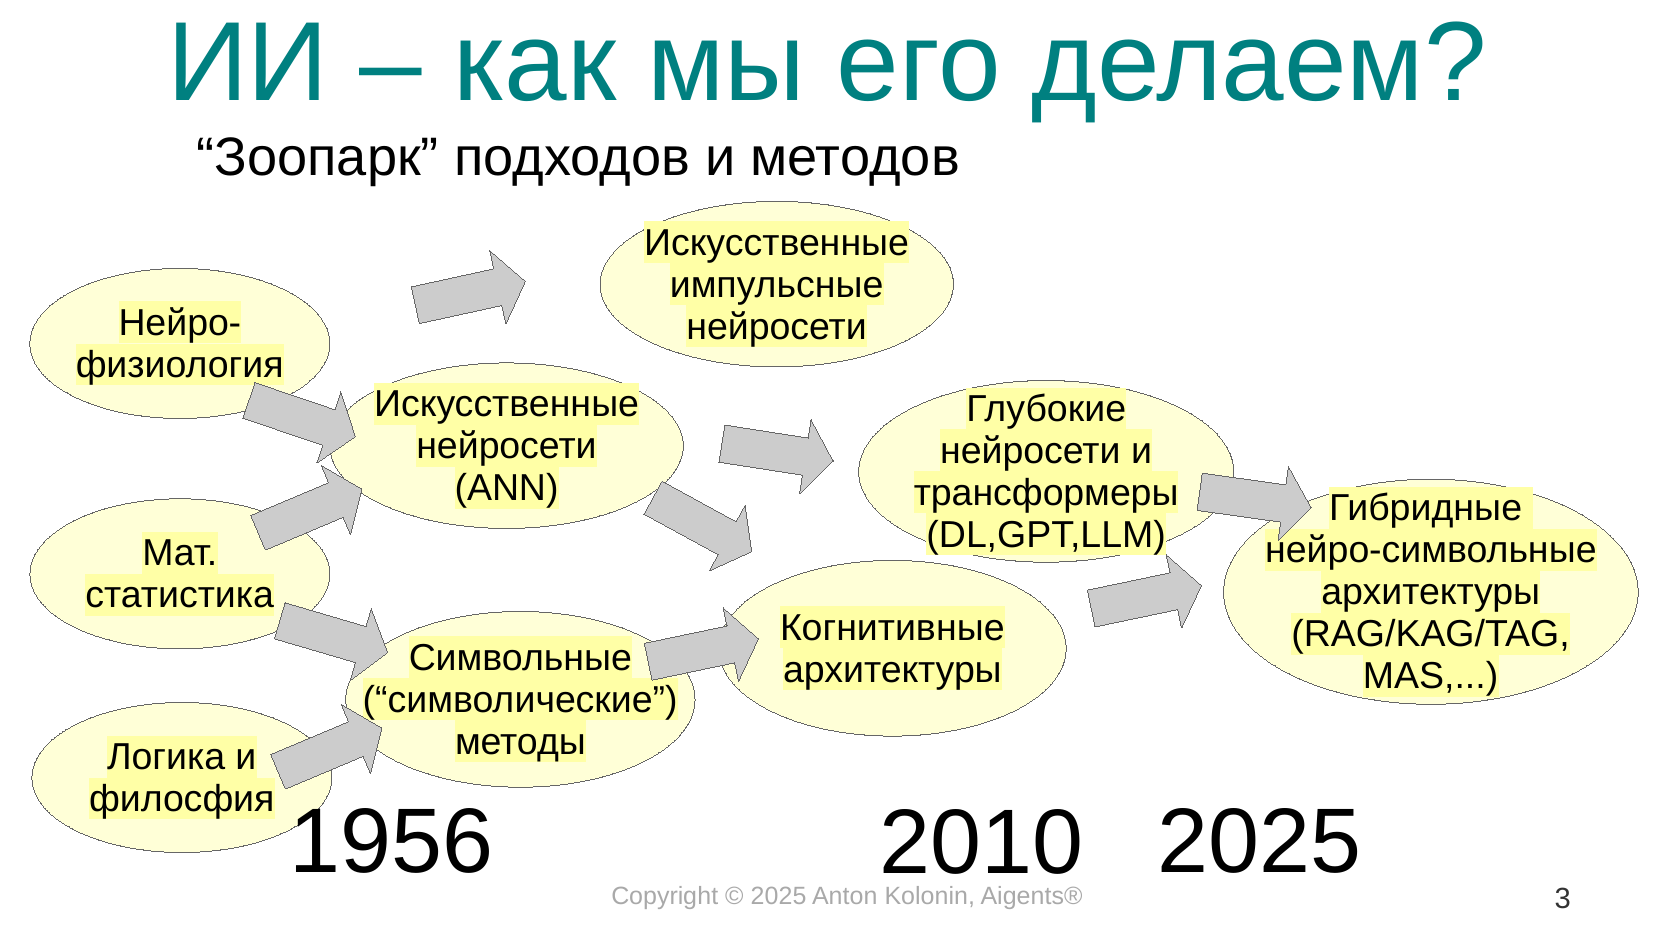

ИИ – как мы его делаем?
“Зоопарк” подходов и методов
Искусственные импульсные
нейросети
Нейро-физиология
Искусственные нейросети
(ANN)
Глубокие нейросети и
трансформеры
(DL,GPT,LLM)
Гибридные
нейро-символьные архитектуры
(RAG/KAG/TAG,
MAS,...)
Мат. статистика
Когнитивные архитектуры
Символьные (“символические”) методы
Логика и филосфия
1956
2025
2010
Copyright © 2025 Anton Kolonin, Aigents®
3